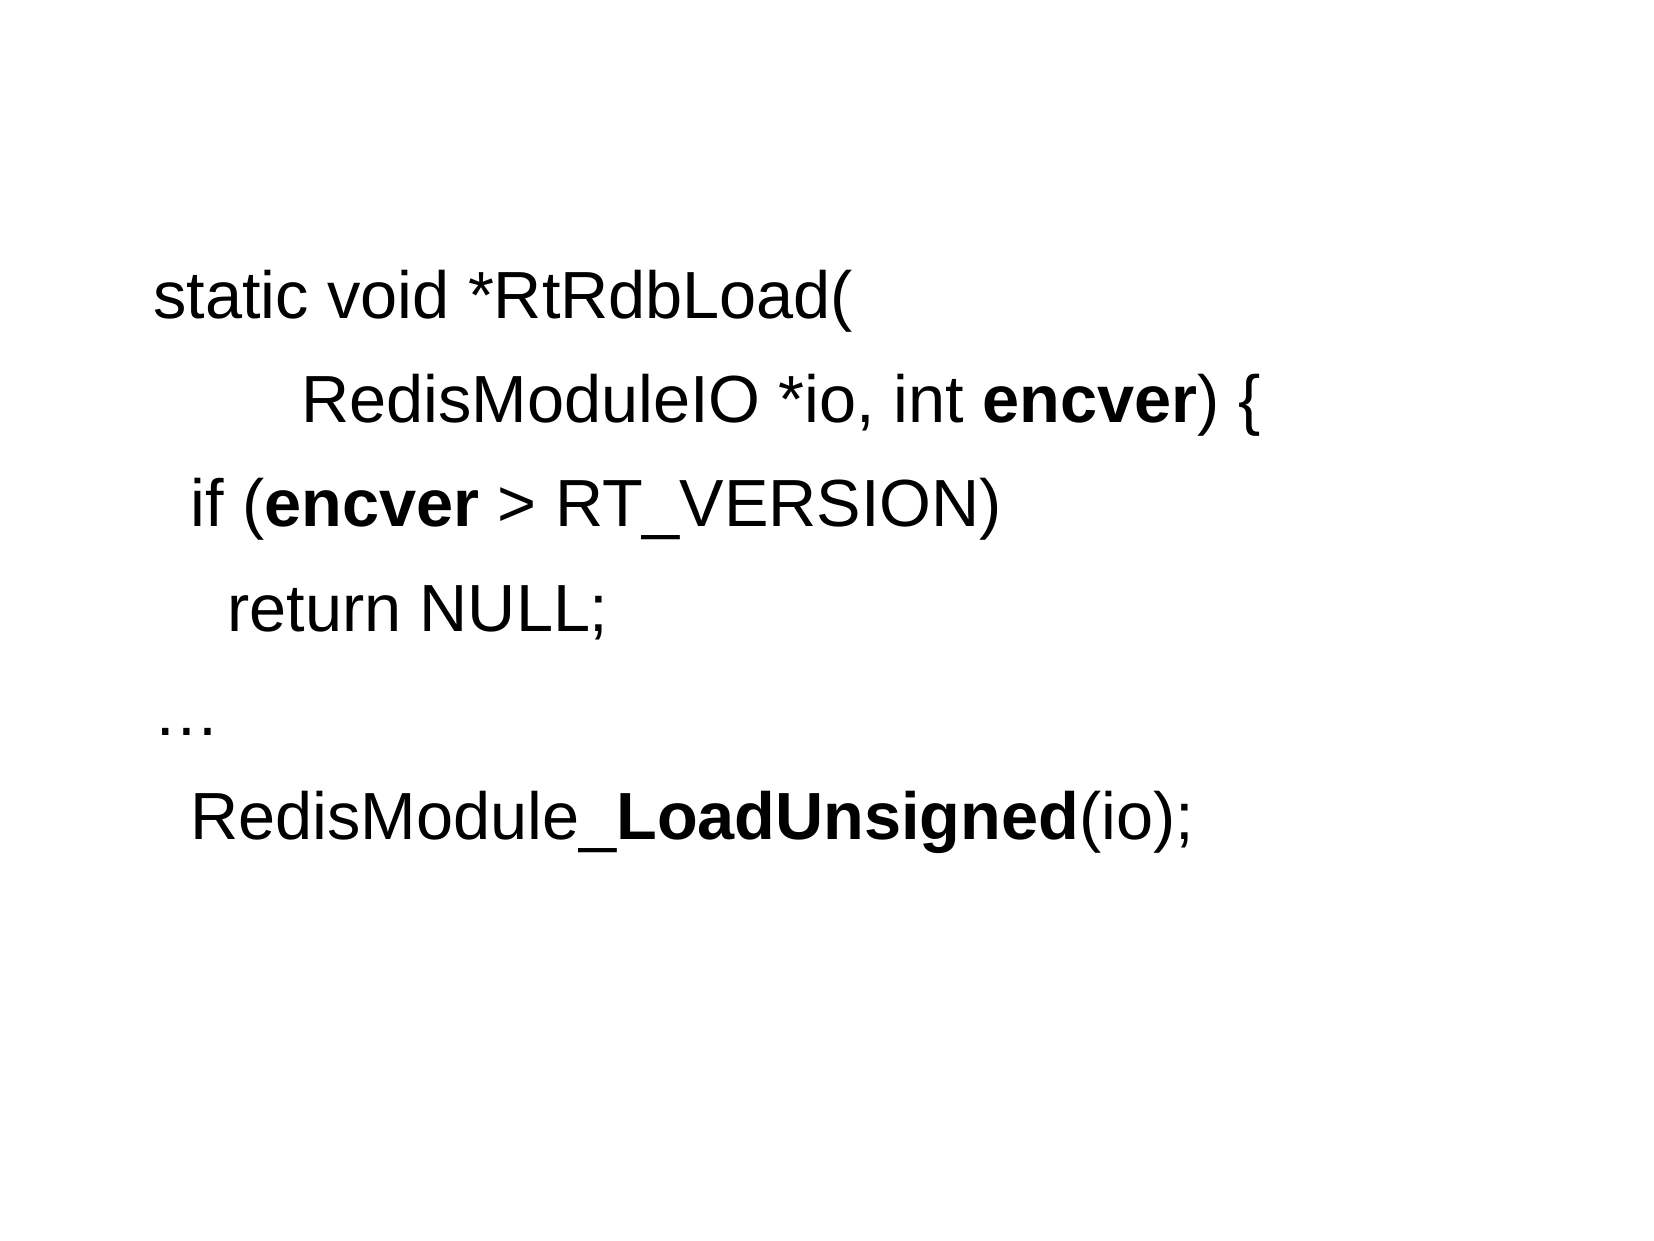

# static void *RtRdbLoad(
 RedisModuleIO *io, int encver) {
 if (encver > RT_VERSION)
 return NULL;
…
 RedisModule_LoadUnsigned(io);